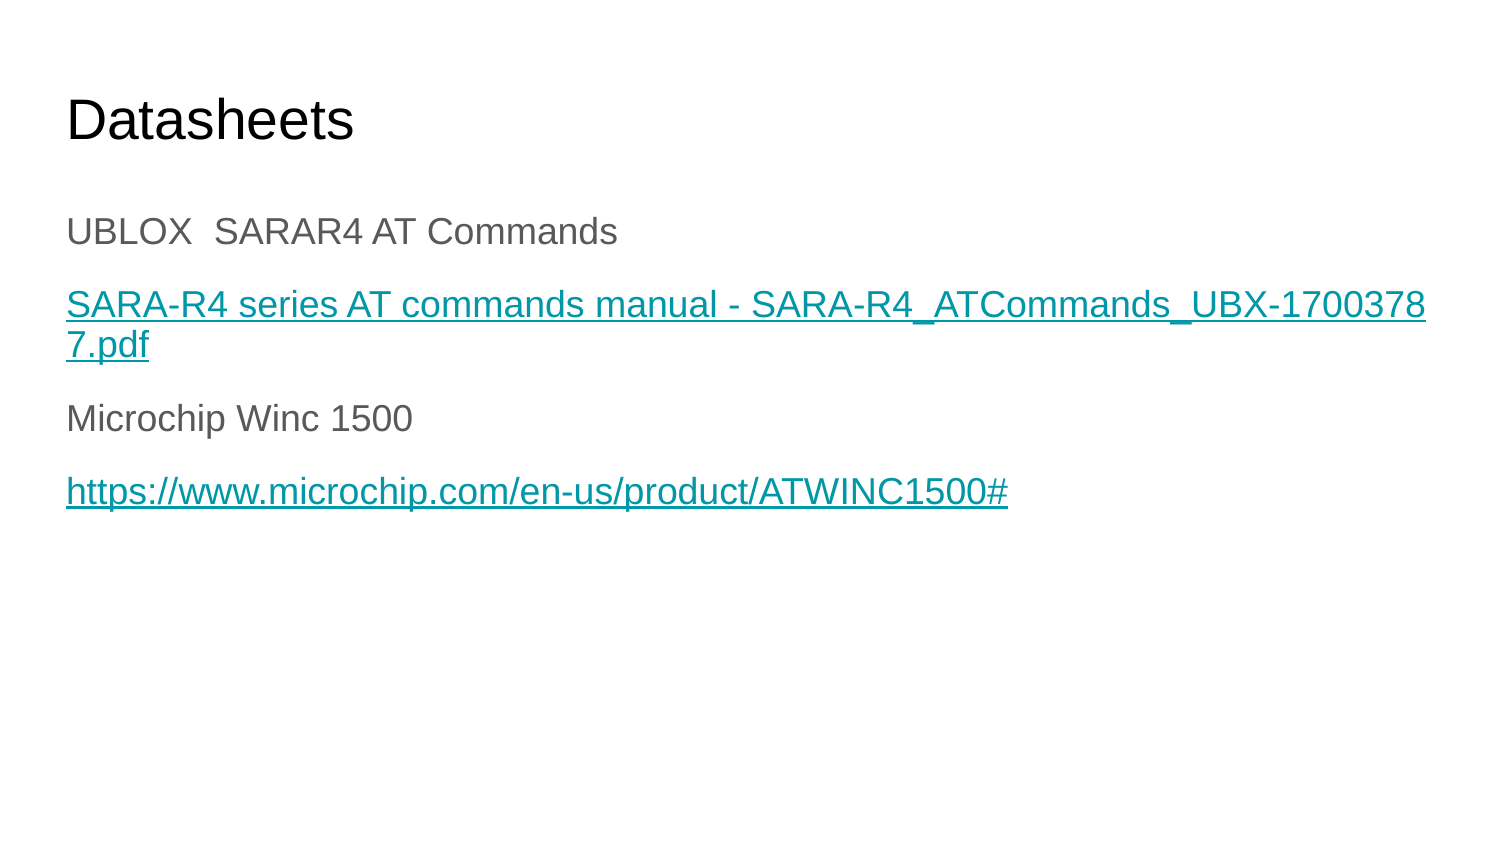

# Datasheets
UBLOX SARAR4 AT Commands
SARA-R4 series AT commands manual - SARA-R4_ATCommands_UBX-17003787.pdf
Microchip Winc 1500
https://www.microchip.com/en-us/product/ATWINC1500#